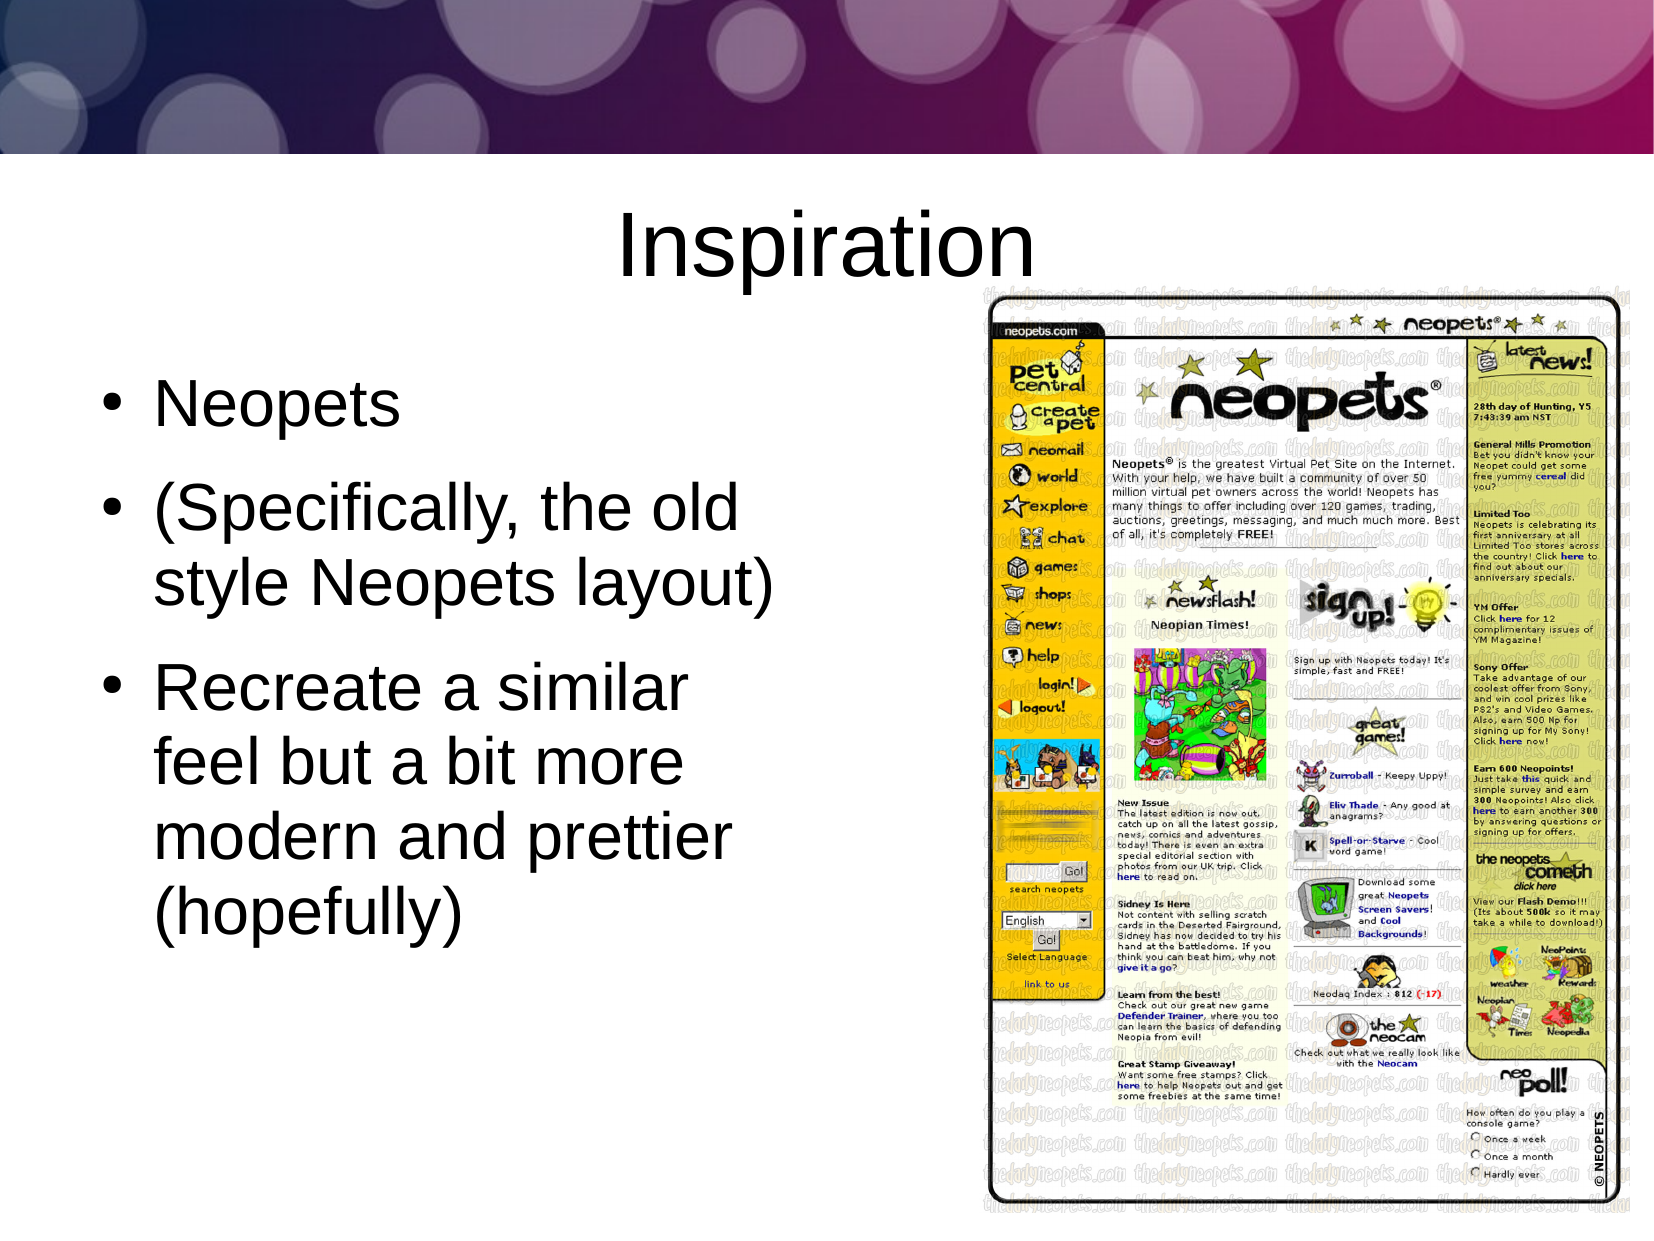

# Inspiration
Neopets
(Specifically, the old style Neopets layout)
Recreate a similar feel but a bit more modern and prettier (hopefully)